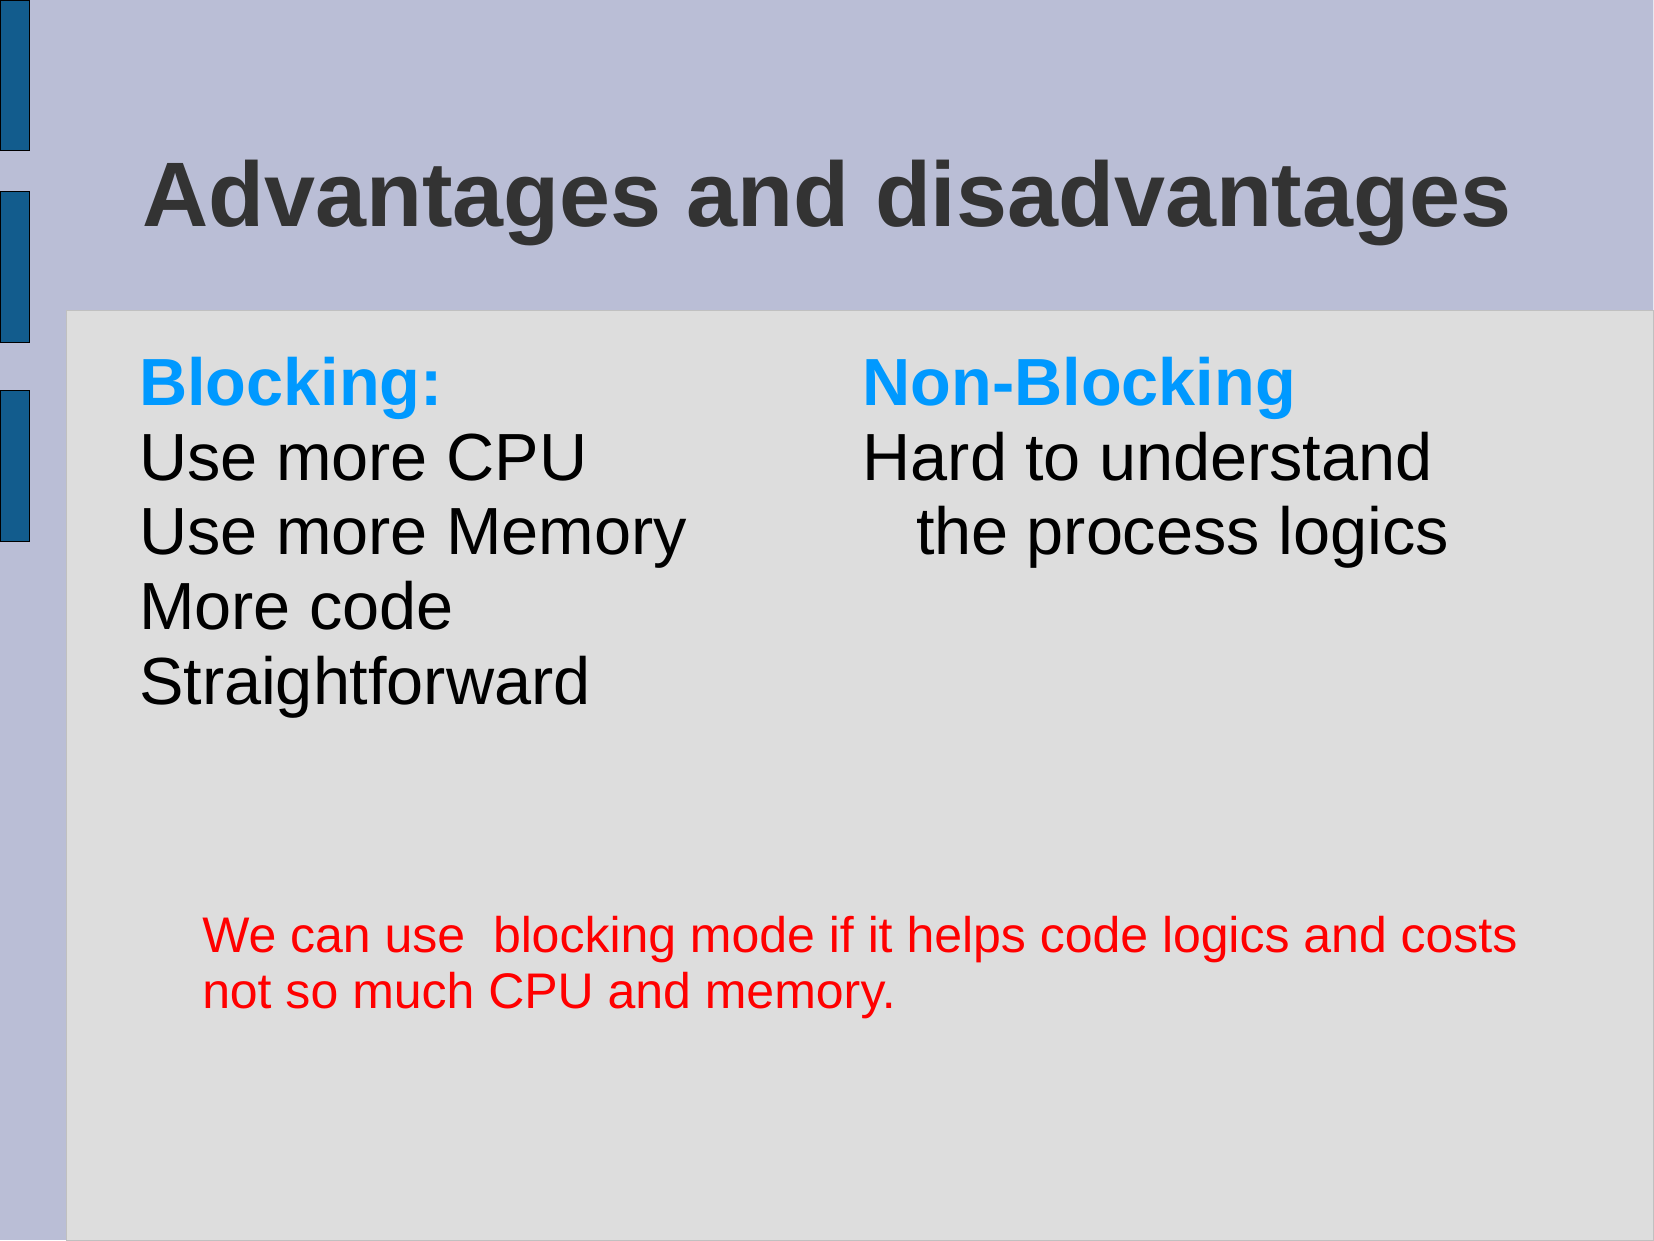

# Advantages and disadvantages
Blocking:
Use more CPU
Use more Memory
More code
Straightforward
Non-Blocking
Hard to understand the process logics
We can use blocking mode if it helps code logics and costs not so much CPU and memory.